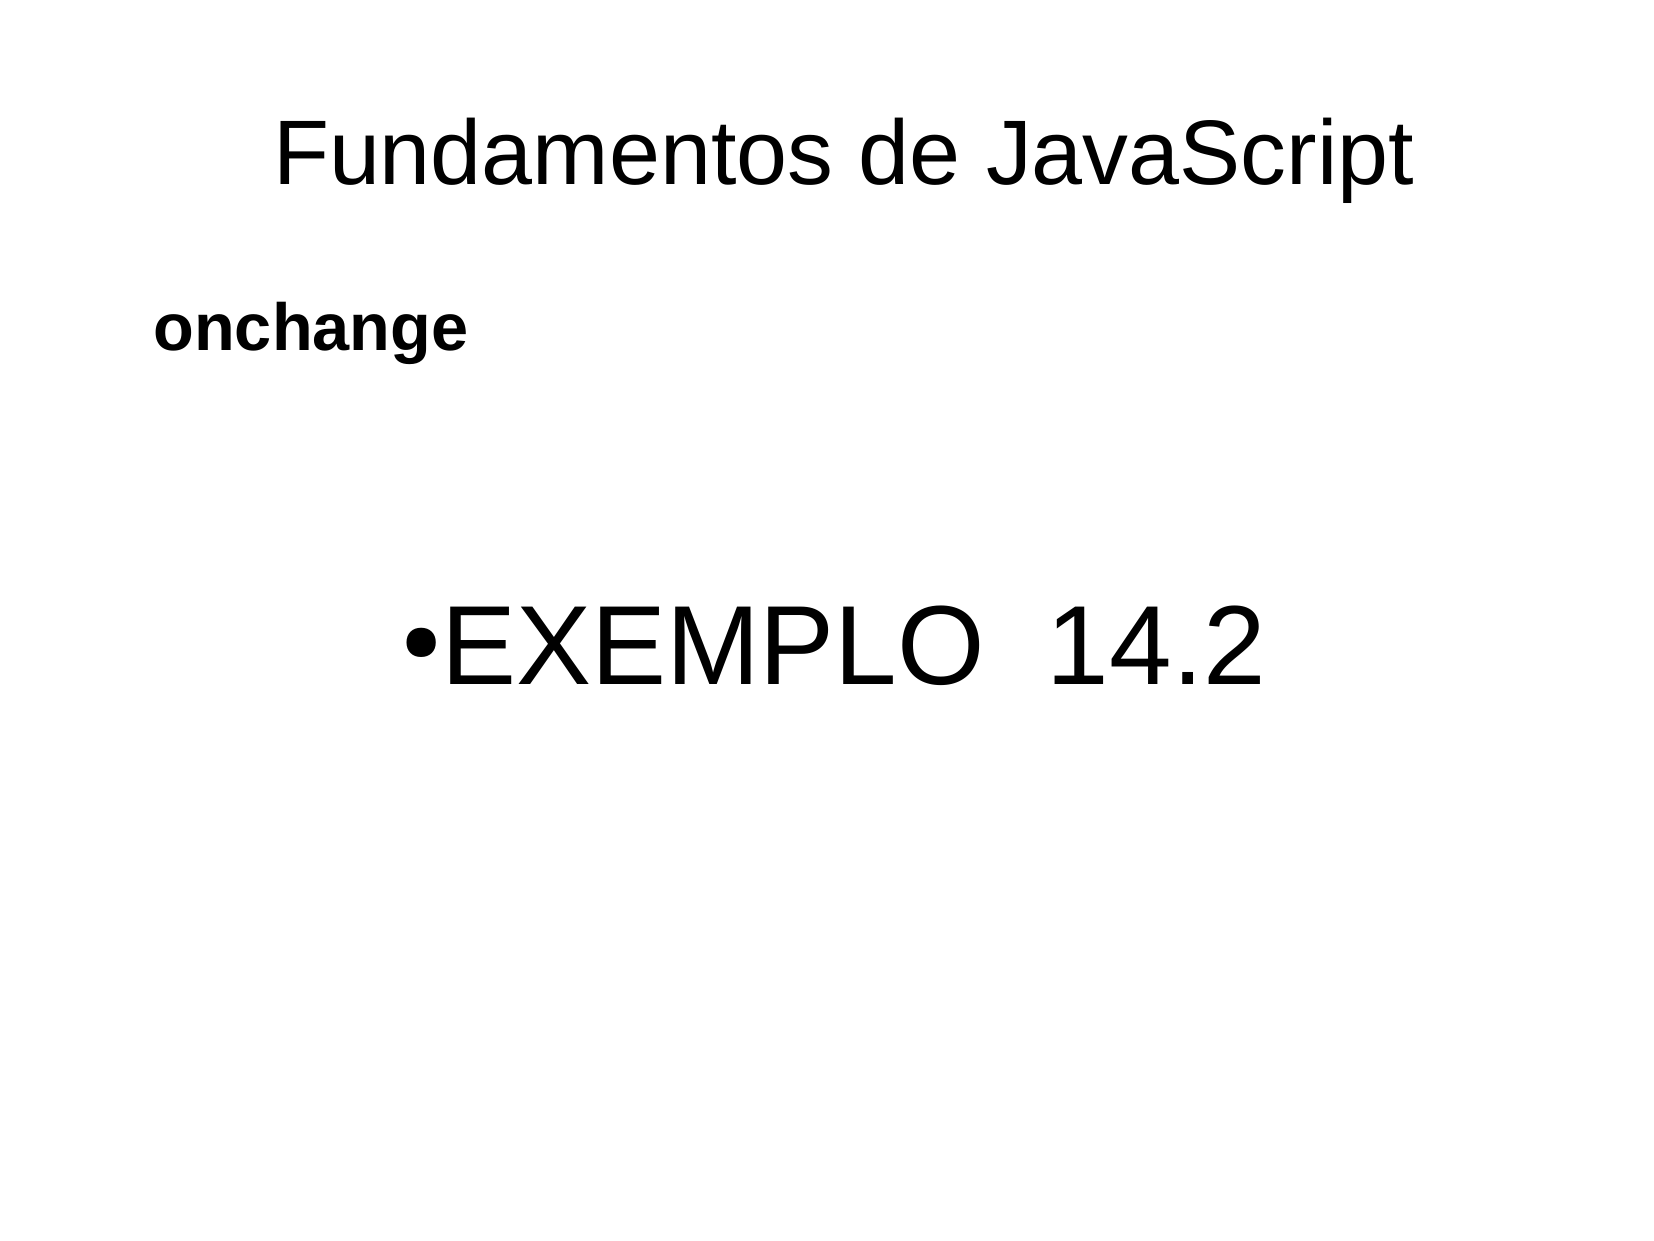

# Fundamentos de JavaScript
onchange
EXEMPLO 14.2